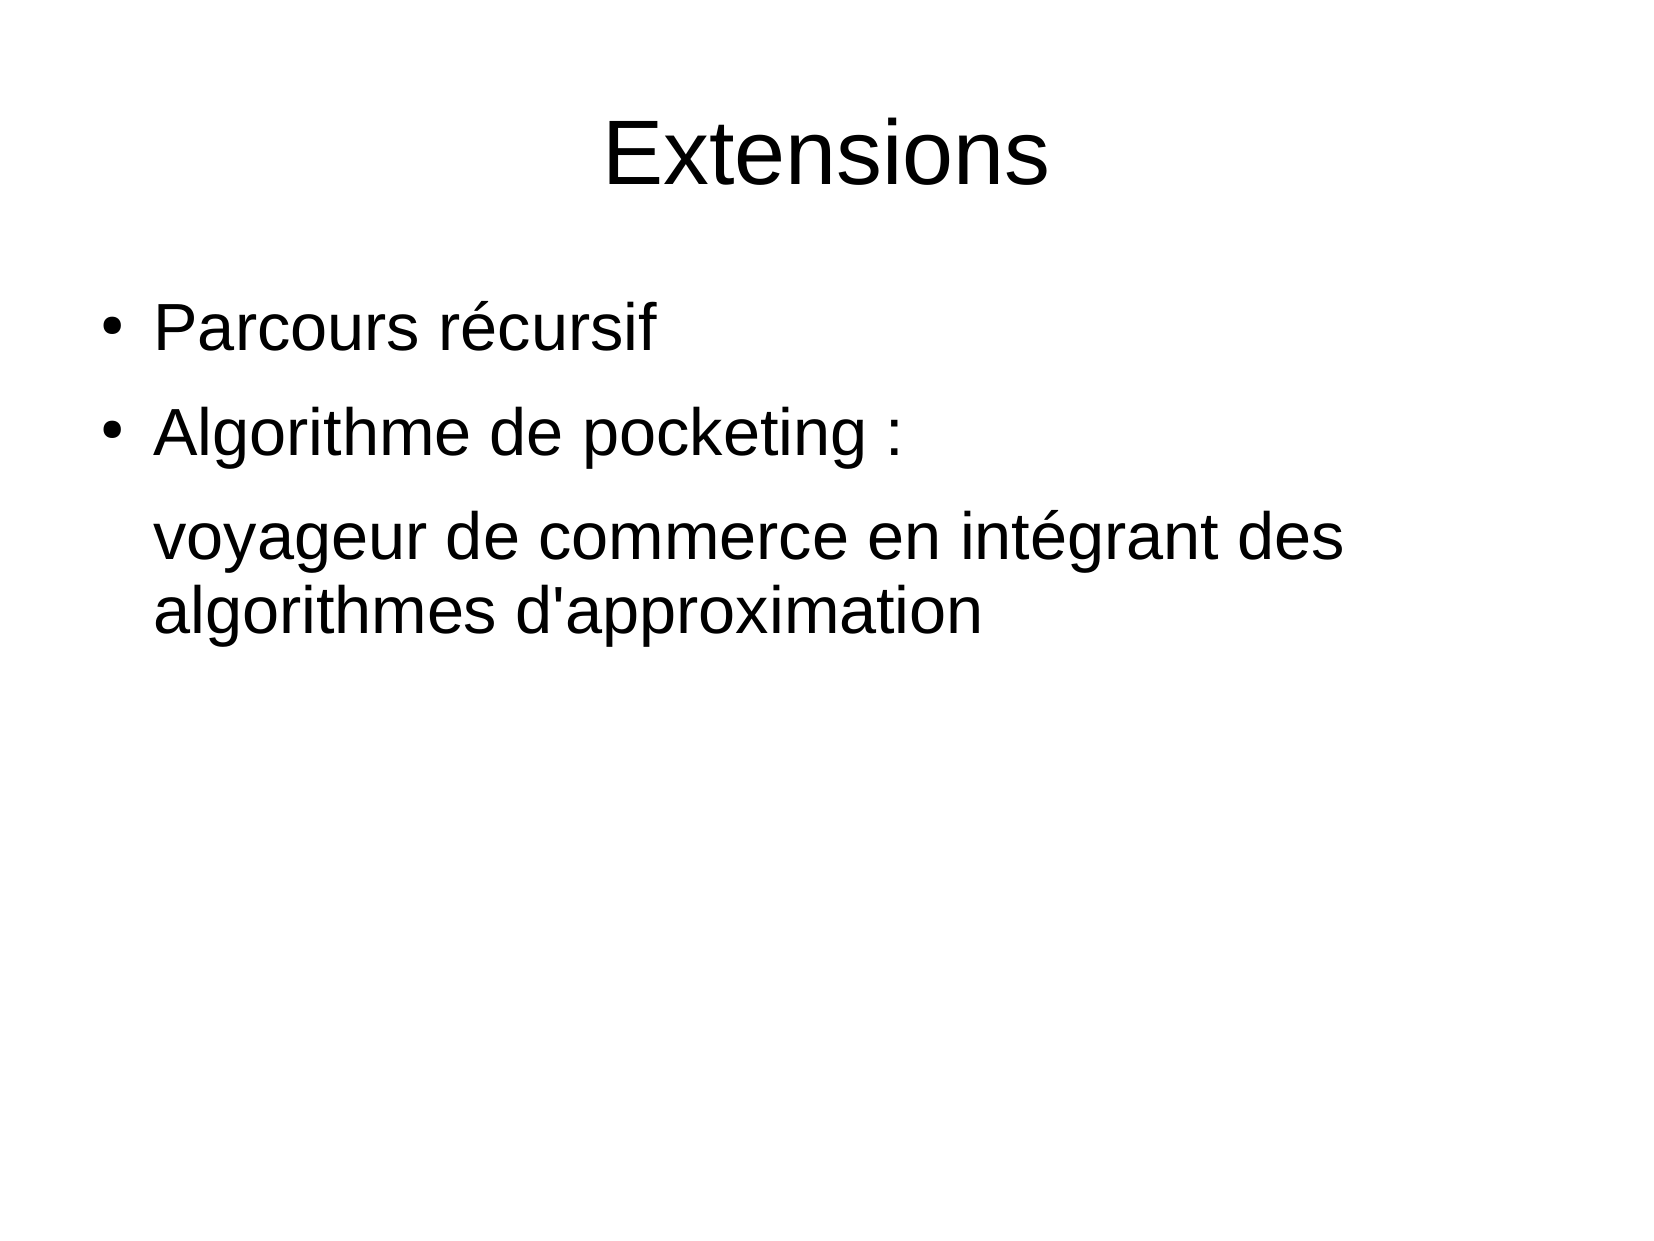

# Extensions
Parcours récursif
Algorithme de pocketing :
voyageur de commerce en intégrant des algorithmes d'approximation